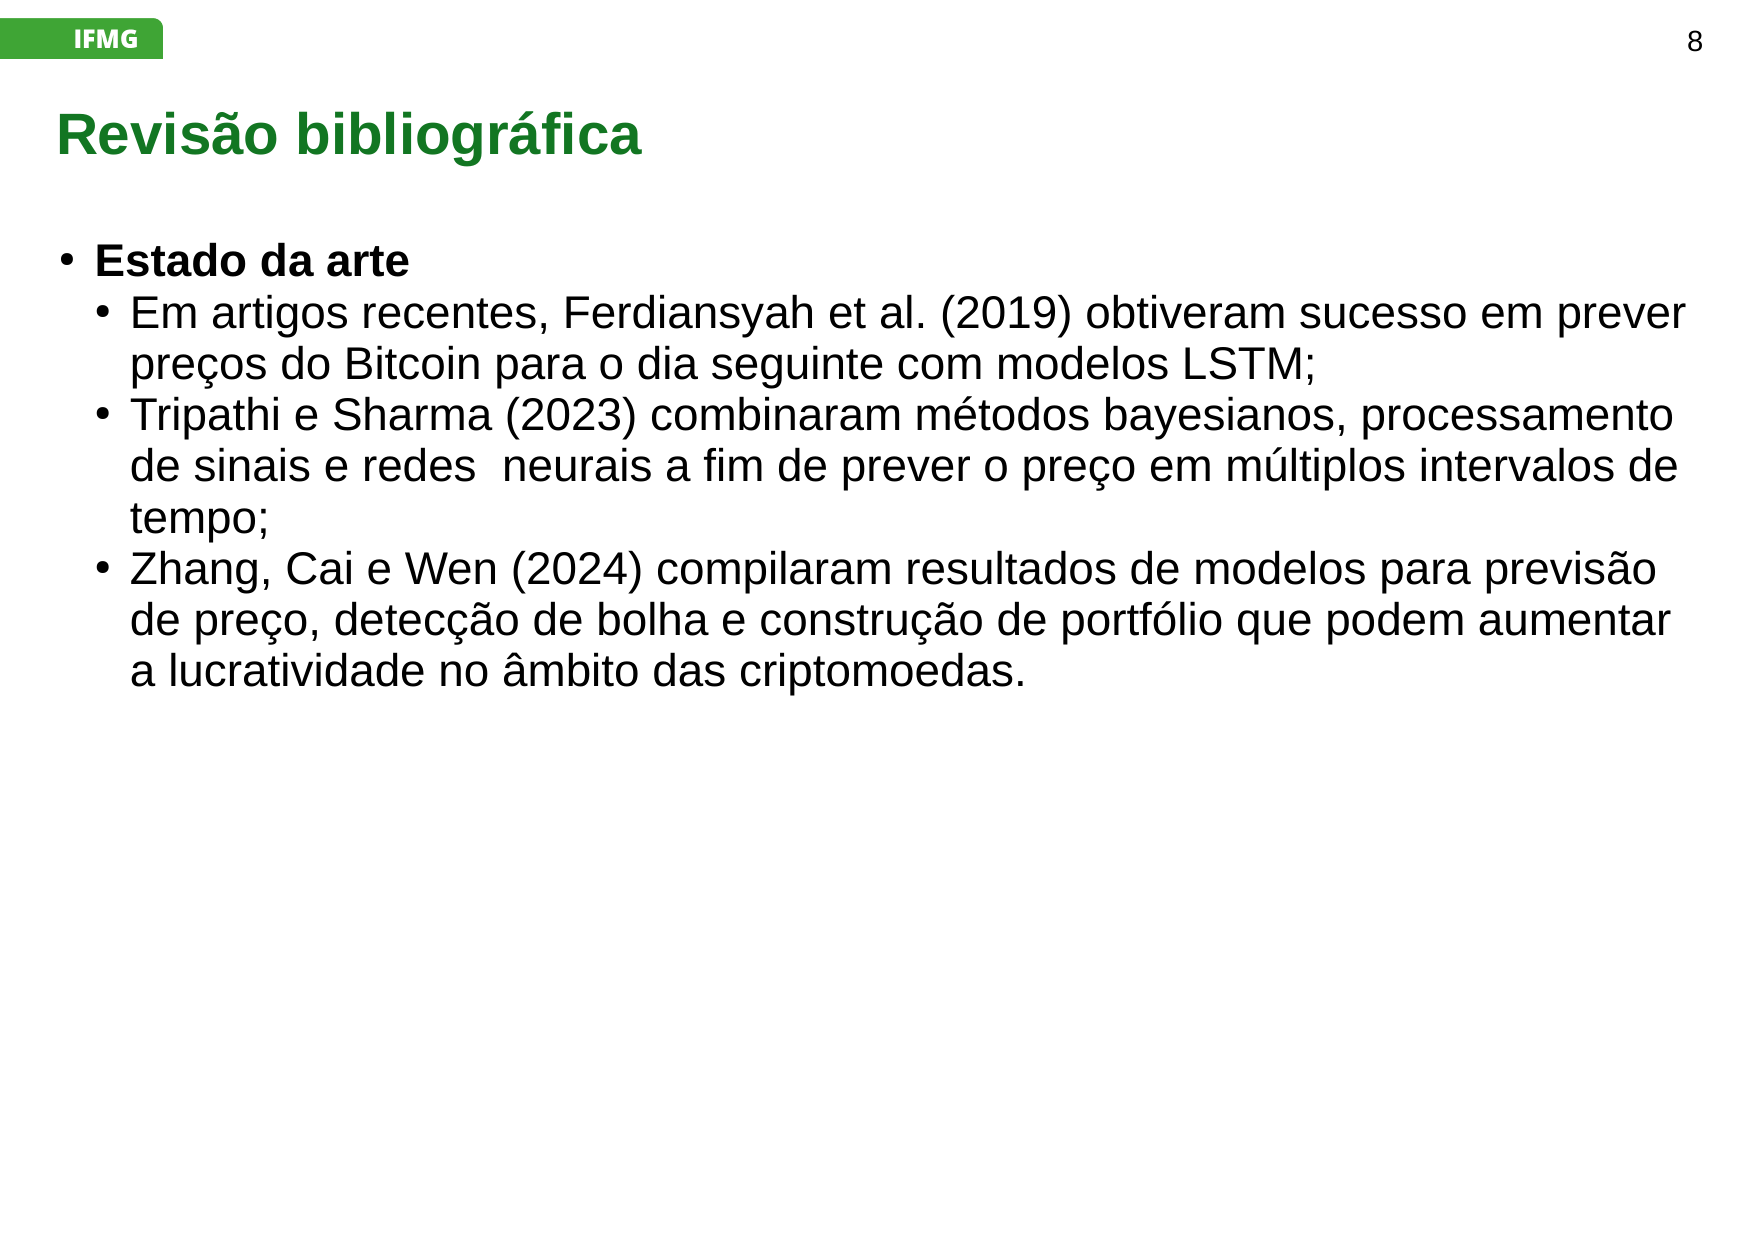

Revisão bibliográfica
Estado da arte
Em artigos recentes, Ferdiansyah et al. (2019) obtiveram sucesso em prever preços do Bitcoin para o dia seguinte com modelos LSTM;
Tripathi e Sharma (2023) combinaram métodos bayesianos, processamento de sinais e redes neurais a fim de prever o preço em múltiplos intervalos de tempo;
Zhang, Cai e Wen (2024) compilaram resultados de modelos para previsão de preço, detecção de bolha e construção de portfólio que podem aumentar a lucratividade no âmbito das criptomoedas.